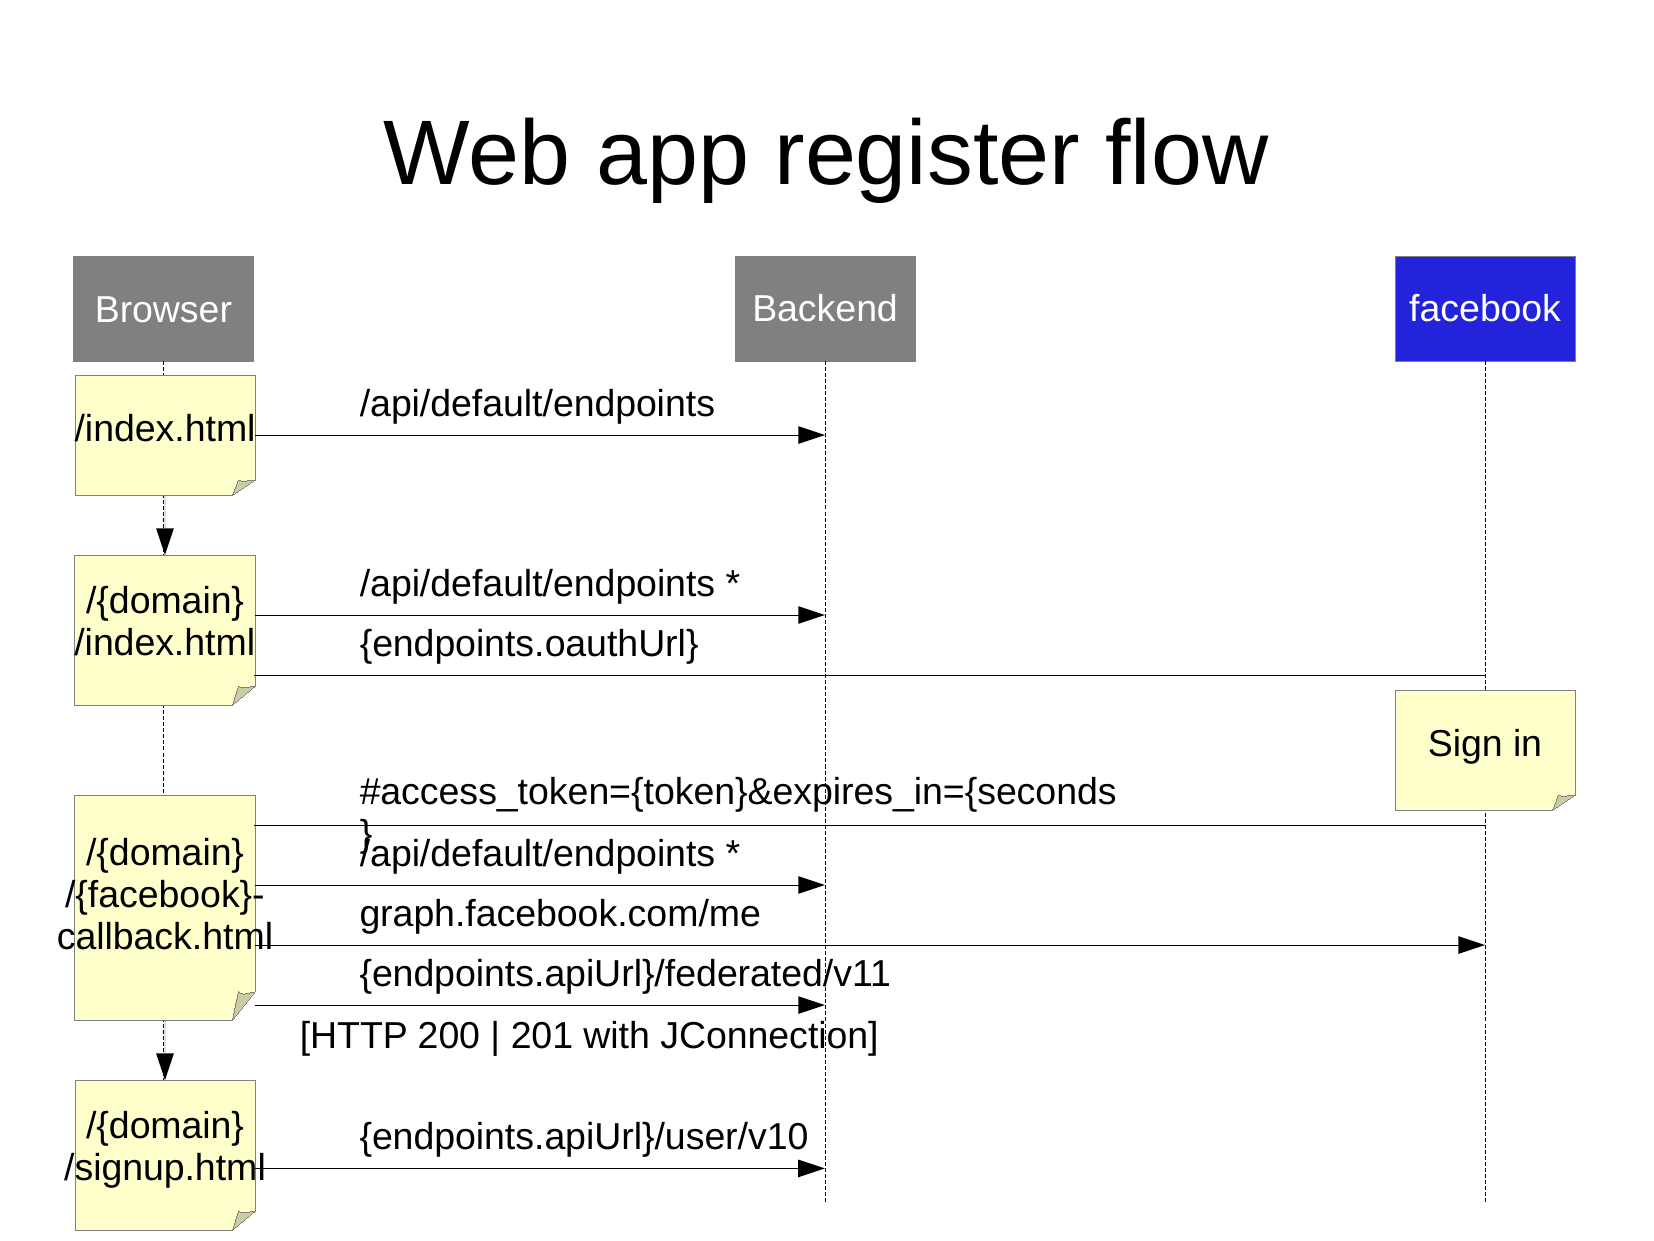

# Web app register flow
Backend
facebook
Browser
/index.html
/api/default/endpoints
/{domain}
/index.html
/api/default/endpoints *
{endpoints.oauthUrl}
Sign in
#access_token={token}&expires_in={seconds}
/{domain}
/{facebook}-
callback.html
/api/default/endpoints *
graph.facebook.com/me
{endpoints.apiUrl}/federated/v11
[HTTP 200 | 201 with JConnection]
/{domain}
/signup.html
{endpoints.apiUrl}/user/v10